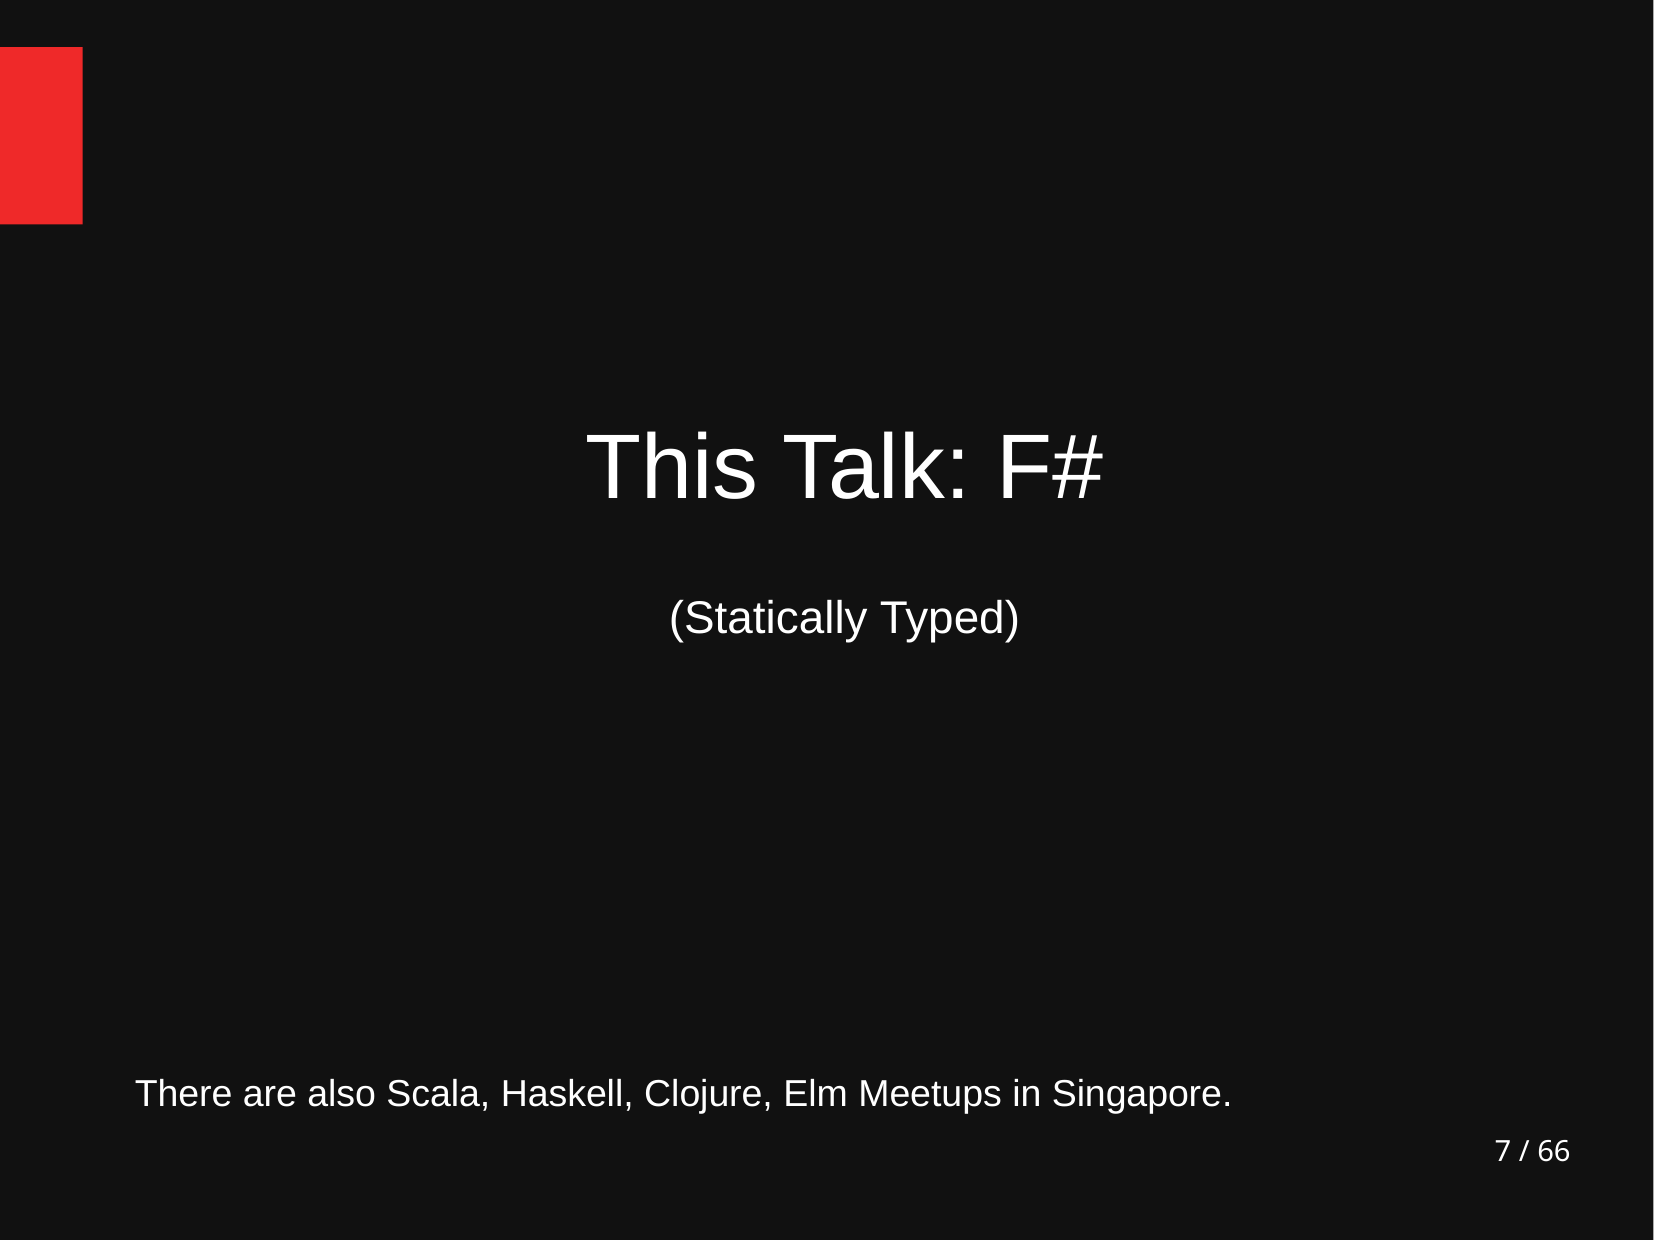

# This Talk: F# (Statically Typed)
There are also Scala, Haskell, Clojure, Elm Meetups in Singapore.
7